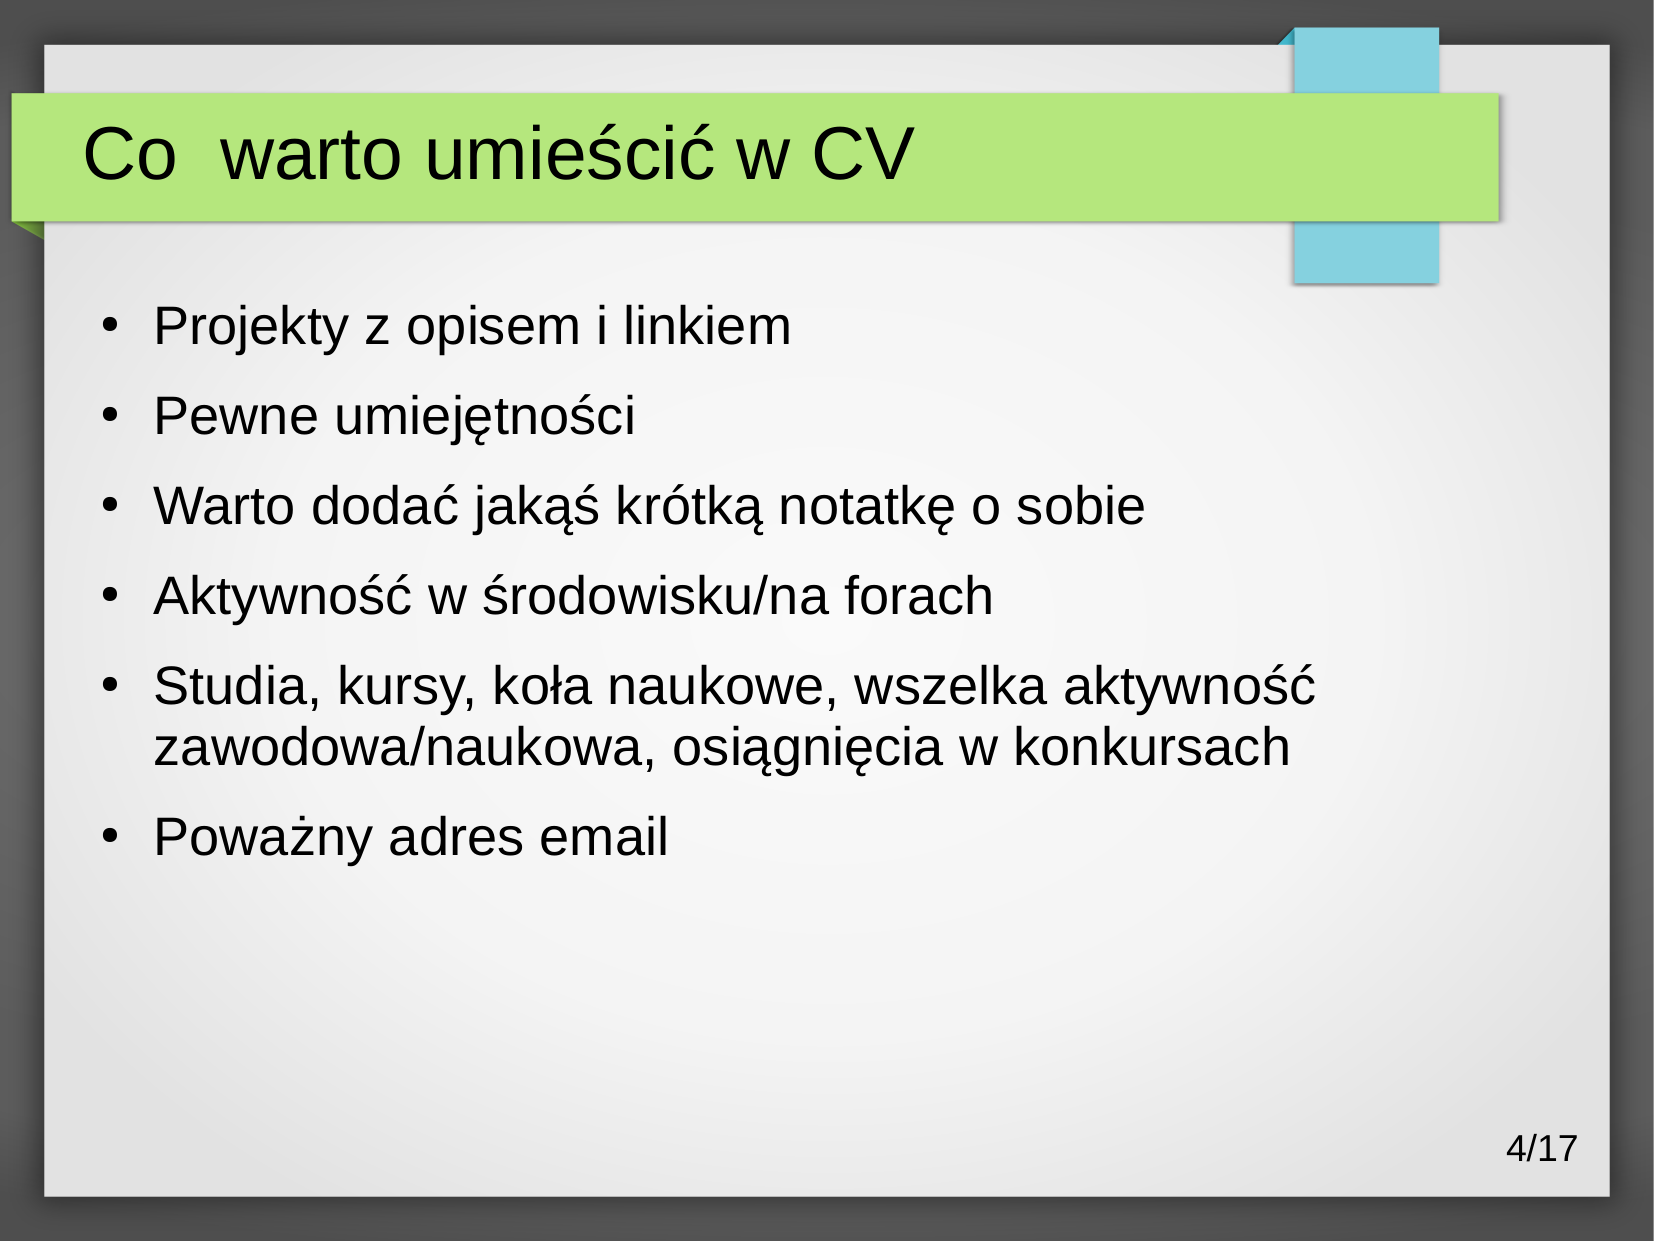

# Co warto umieścić w CV
Projekty z opisem i linkiem
Pewne umiejętności
Warto dodać jakąś krótką notatkę o sobie
Aktywność w środowisku/na forach
Studia, kursy, koła naukowe, wszelka aktywność zawodowa/naukowa, osiągnięcia w konkursach
Poważny adres email